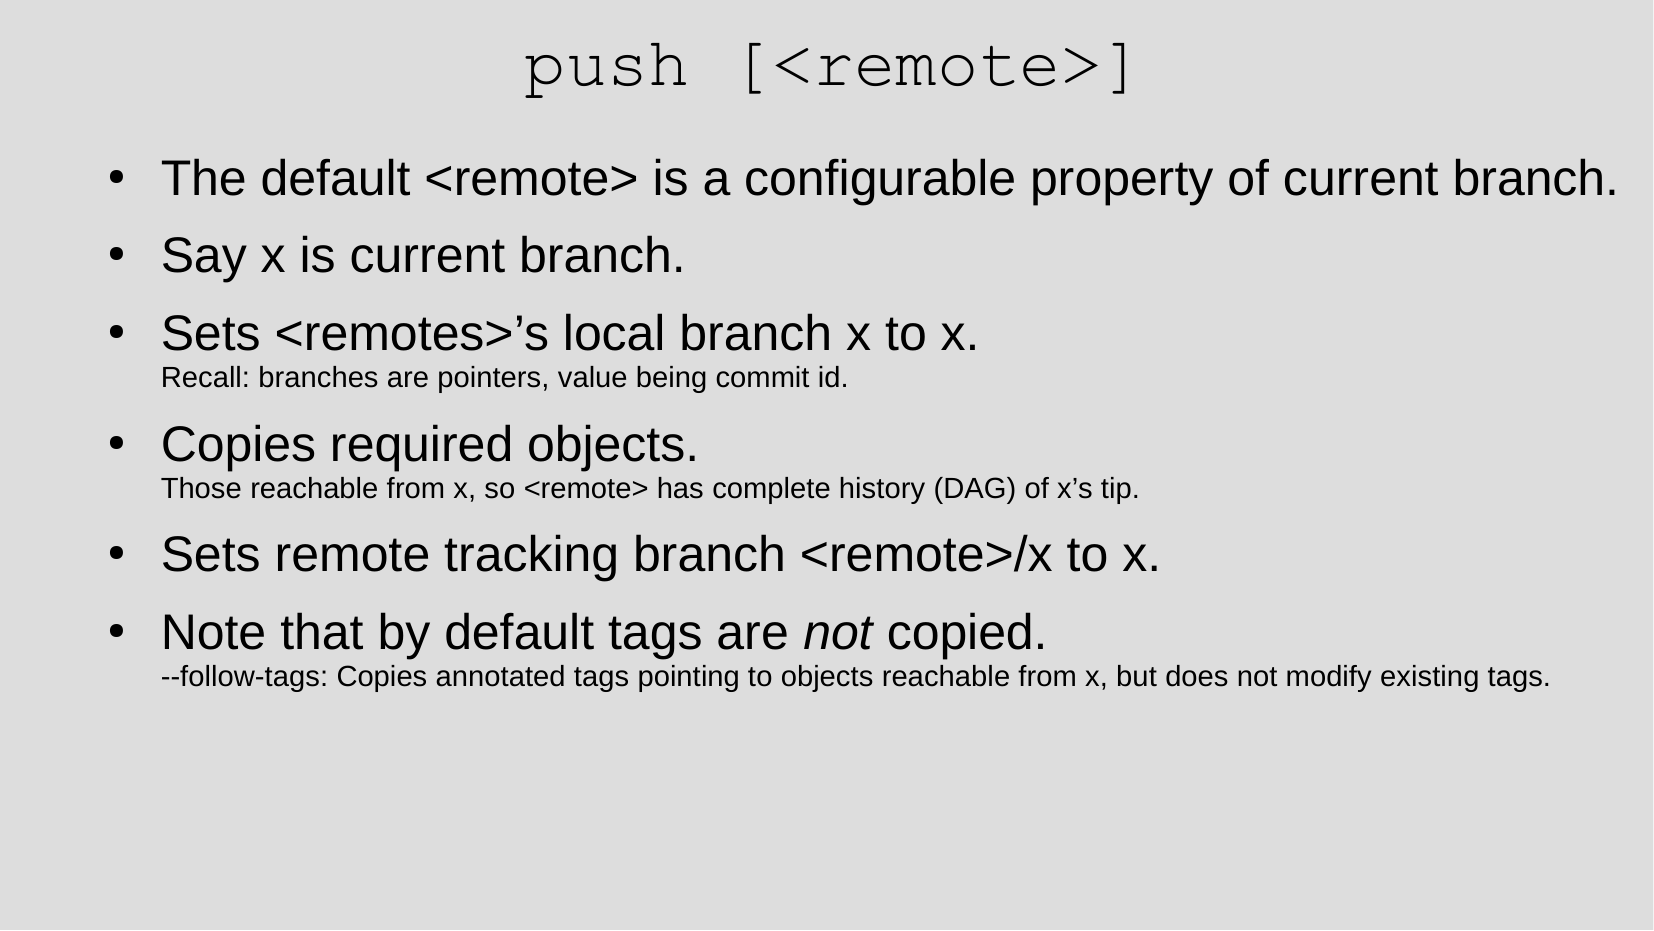

# push [<remote>]
The default <remote> is a configurable property of current branch.
Say x is current branch.
Sets <remotes>’s local branch x to x.
Recall: branches are pointers, value being commit id.
Copies required objects.
Those reachable from x, so <remote> has complete history (DAG) of x’s tip.
Sets remote tracking branch <remote>/x to x.
Note that by default tags are not copied.
--follow-tags: Copies annotated tags pointing to objects reachable from x, but does not modify existing tags.